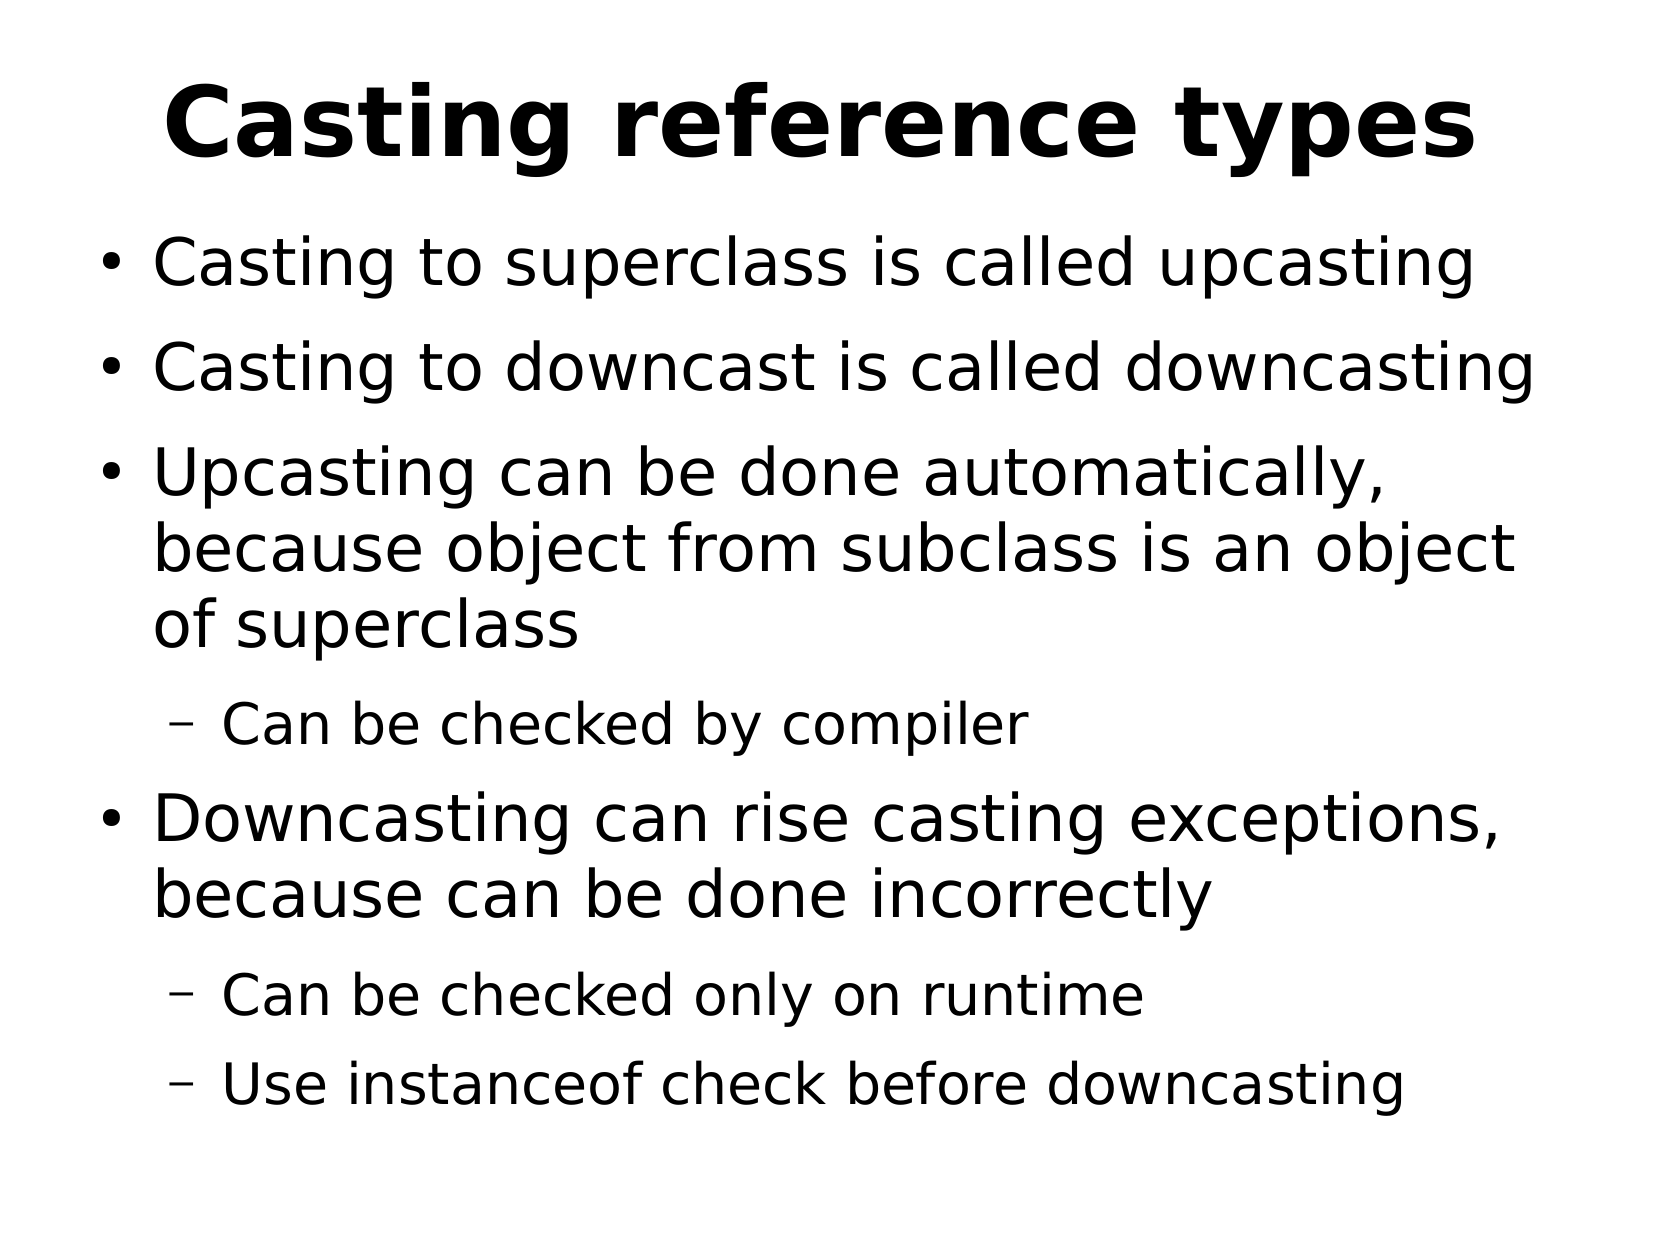

# Casting reference types
Casting to superclass is called upcasting
Casting to downcast is called downcasting
Upcasting can be done automatically, because object from subclass is an object of superclass
Can be checked by compiler
Downcasting can rise casting exceptions, because can be done incorrectly
Can be checked only on runtime
Use instanceof check before downcasting